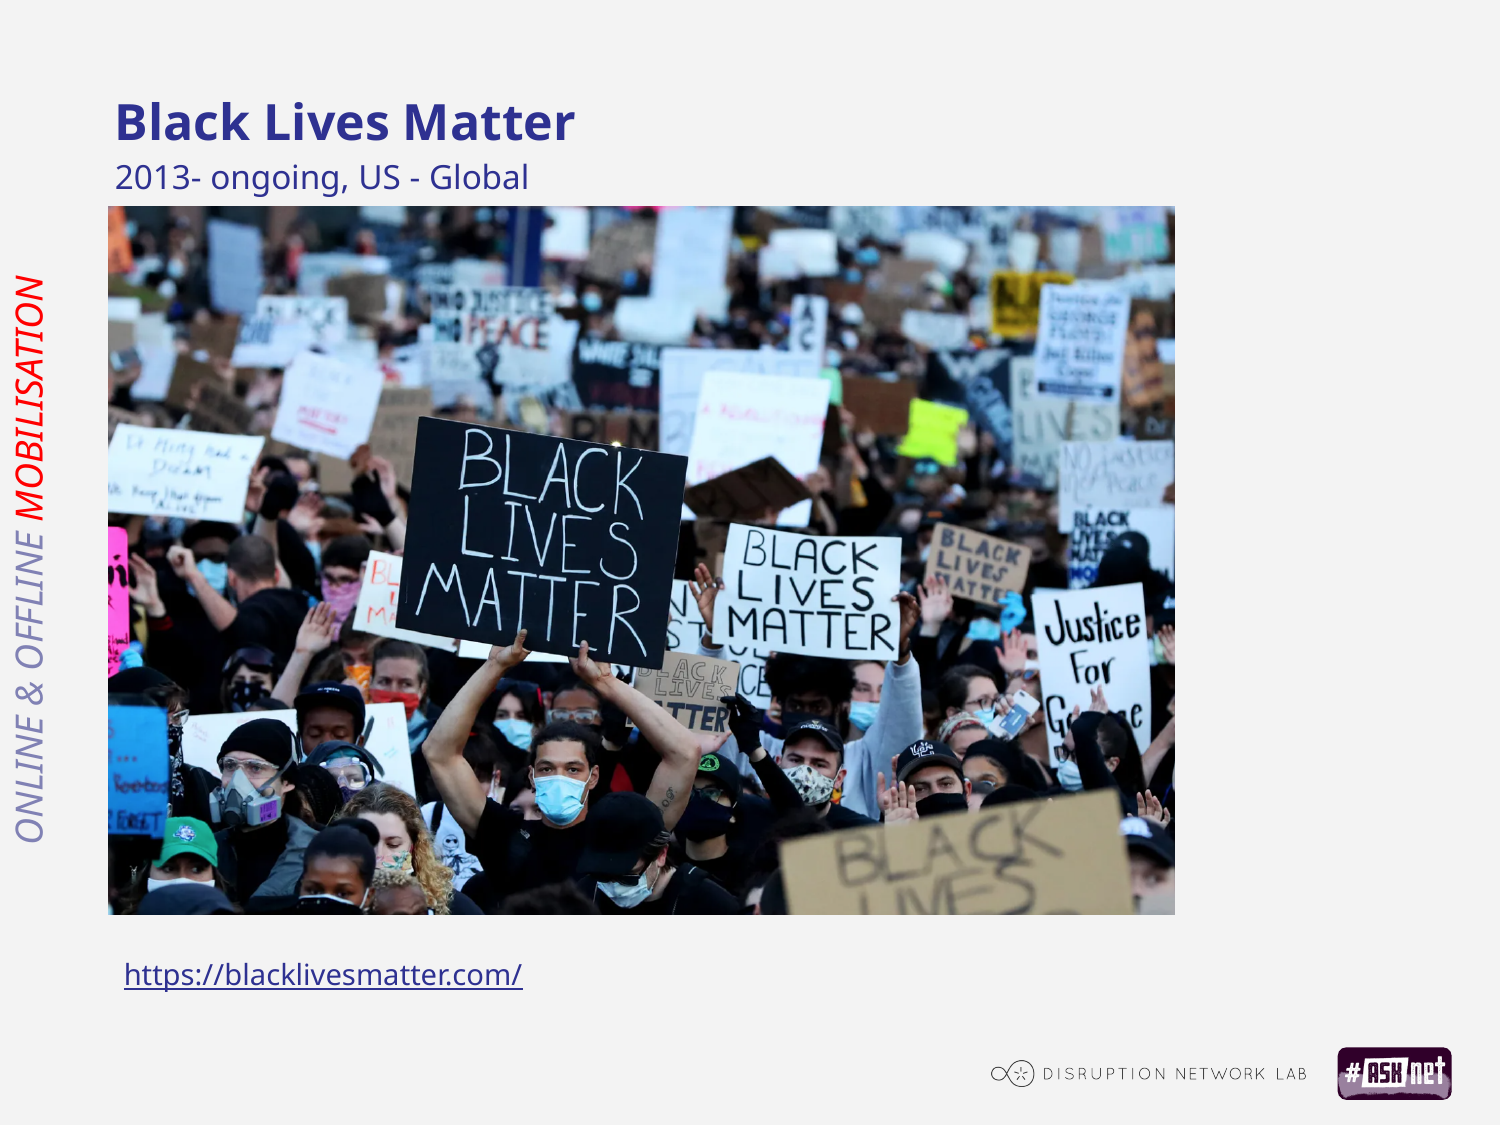

Black Lives Matter
2013- ongoing, US - Global
ONLINE & OFFLINE MOBILISATION
https://blacklivesmatter.com/